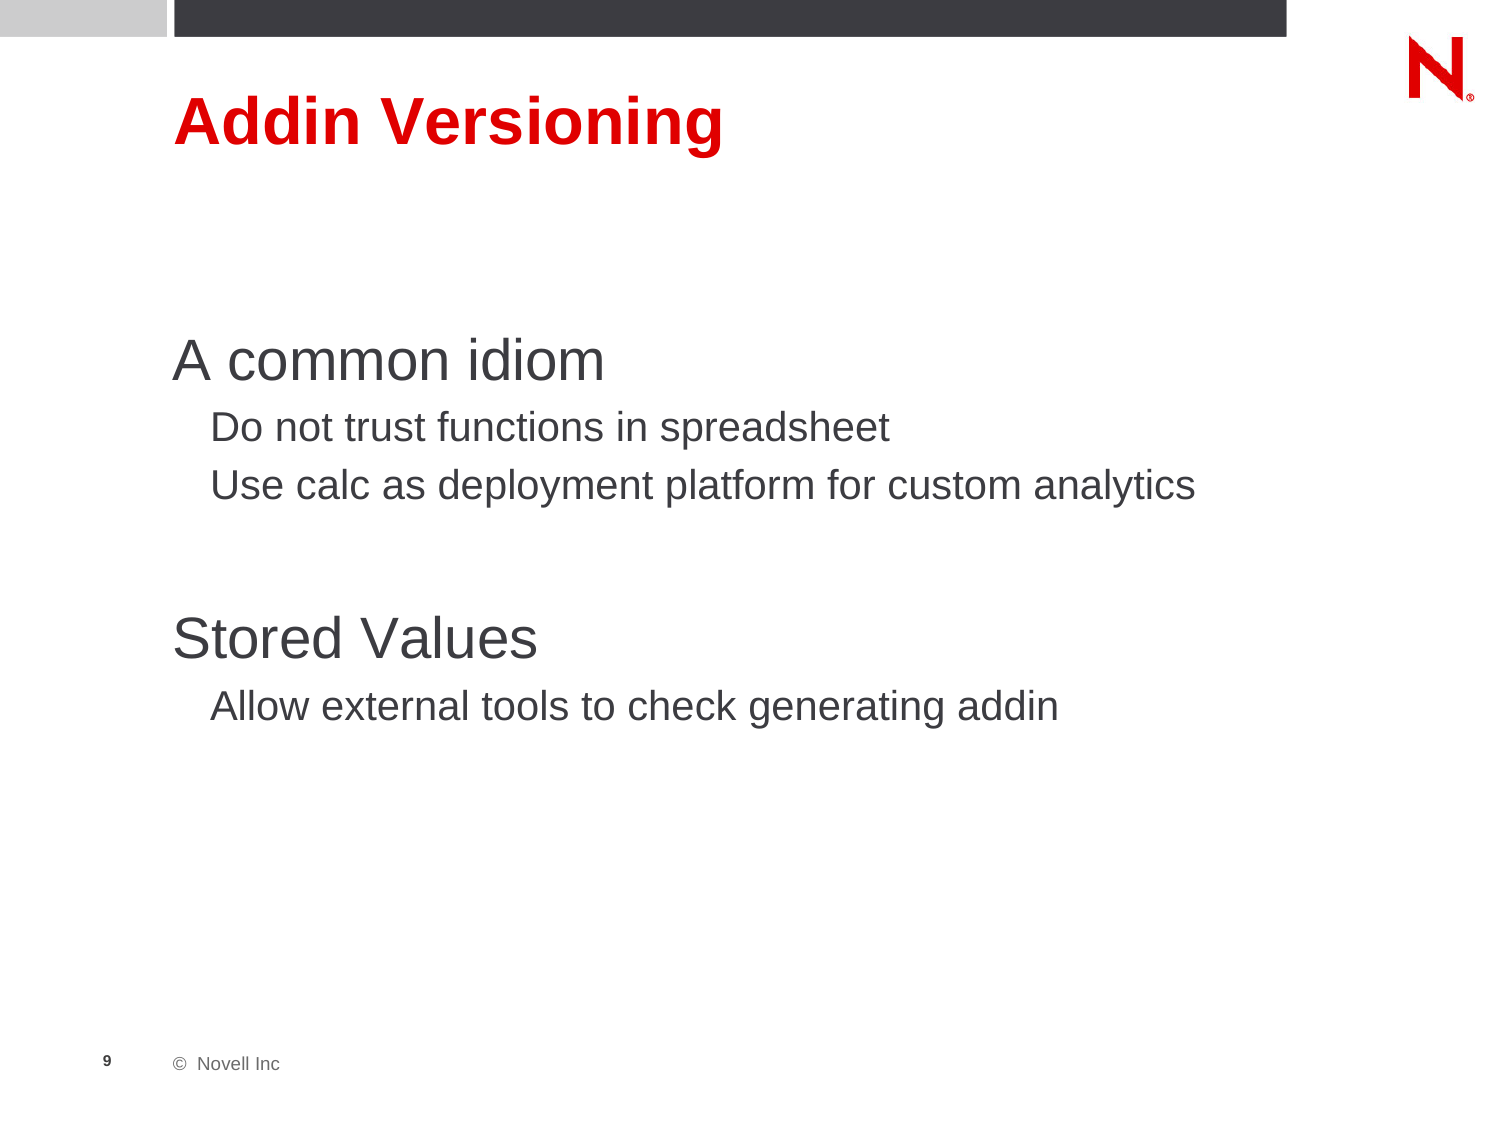

# Addin Versioning
A common idiom
Do not trust functions in spreadsheet
Use calc as deployment platform for custom analytics
Stored Values
Allow external tools to check generating addin